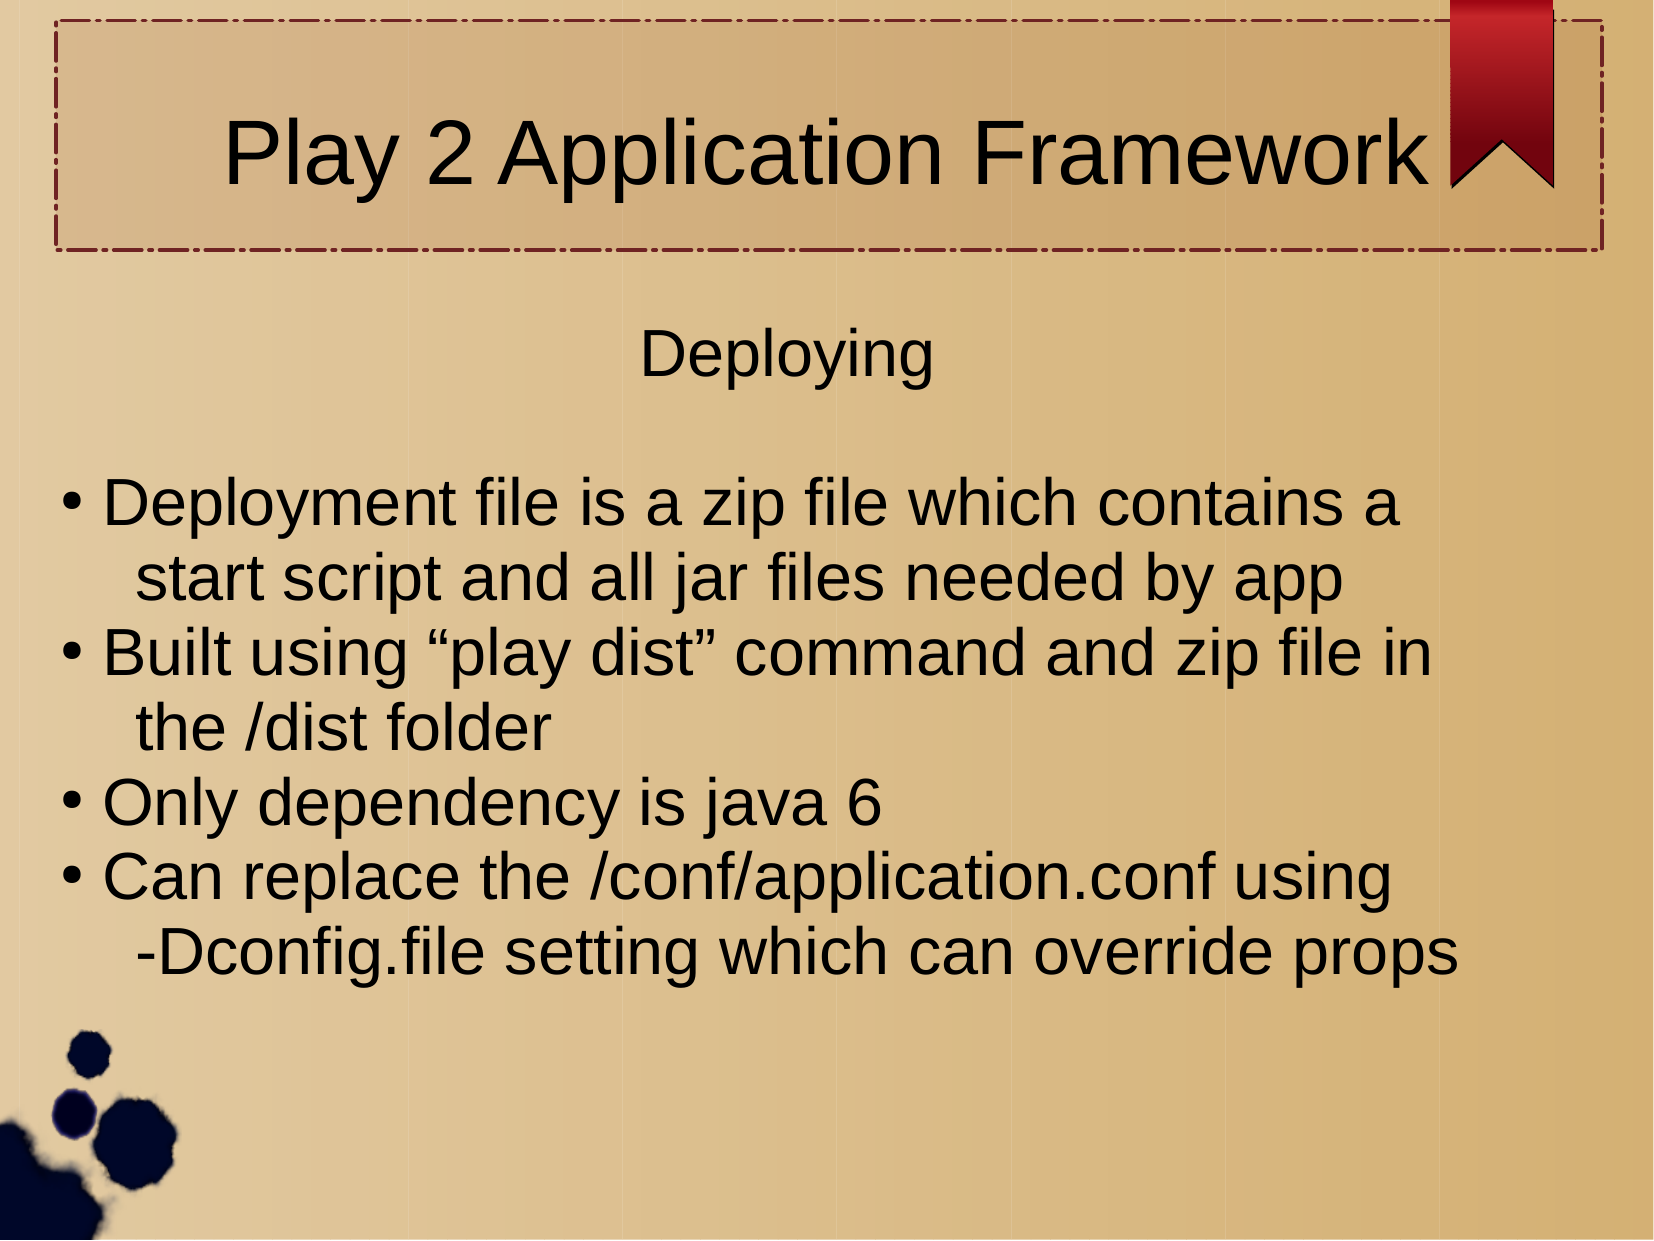

# Play 2 Application Framework
Deploying
 Deployment file is a zip file which contains a 		start script and all jar files needed by app
 Built using “play dist” command and zip file in 		the /dist folder
 Only dependency is java 6
 Can replace the /conf/application.conf using 		-Dconfig.file setting which can override props